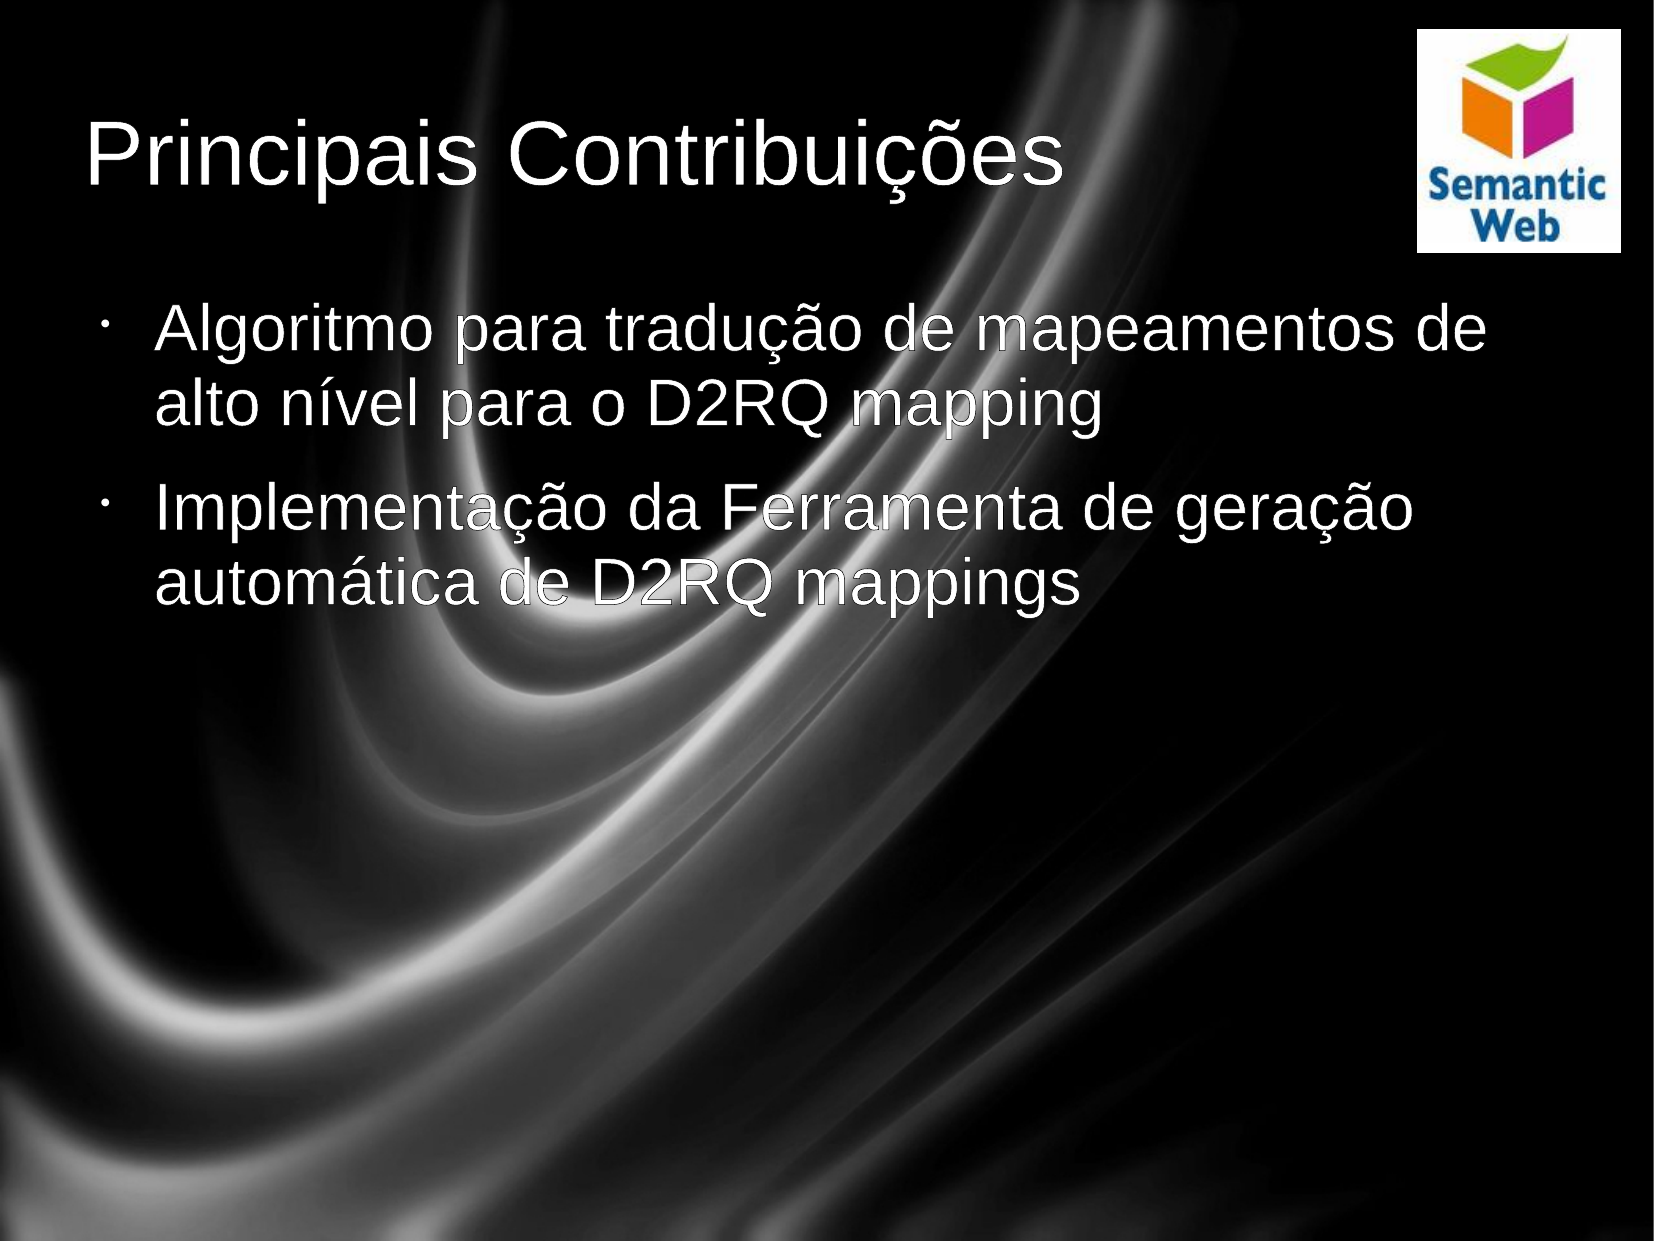

# Principais Contribuições
Algoritmo para tradução de mapeamentos de alto nível para o D2RQ mapping
Implementação da Ferramenta de geração automática de D2RQ mappings